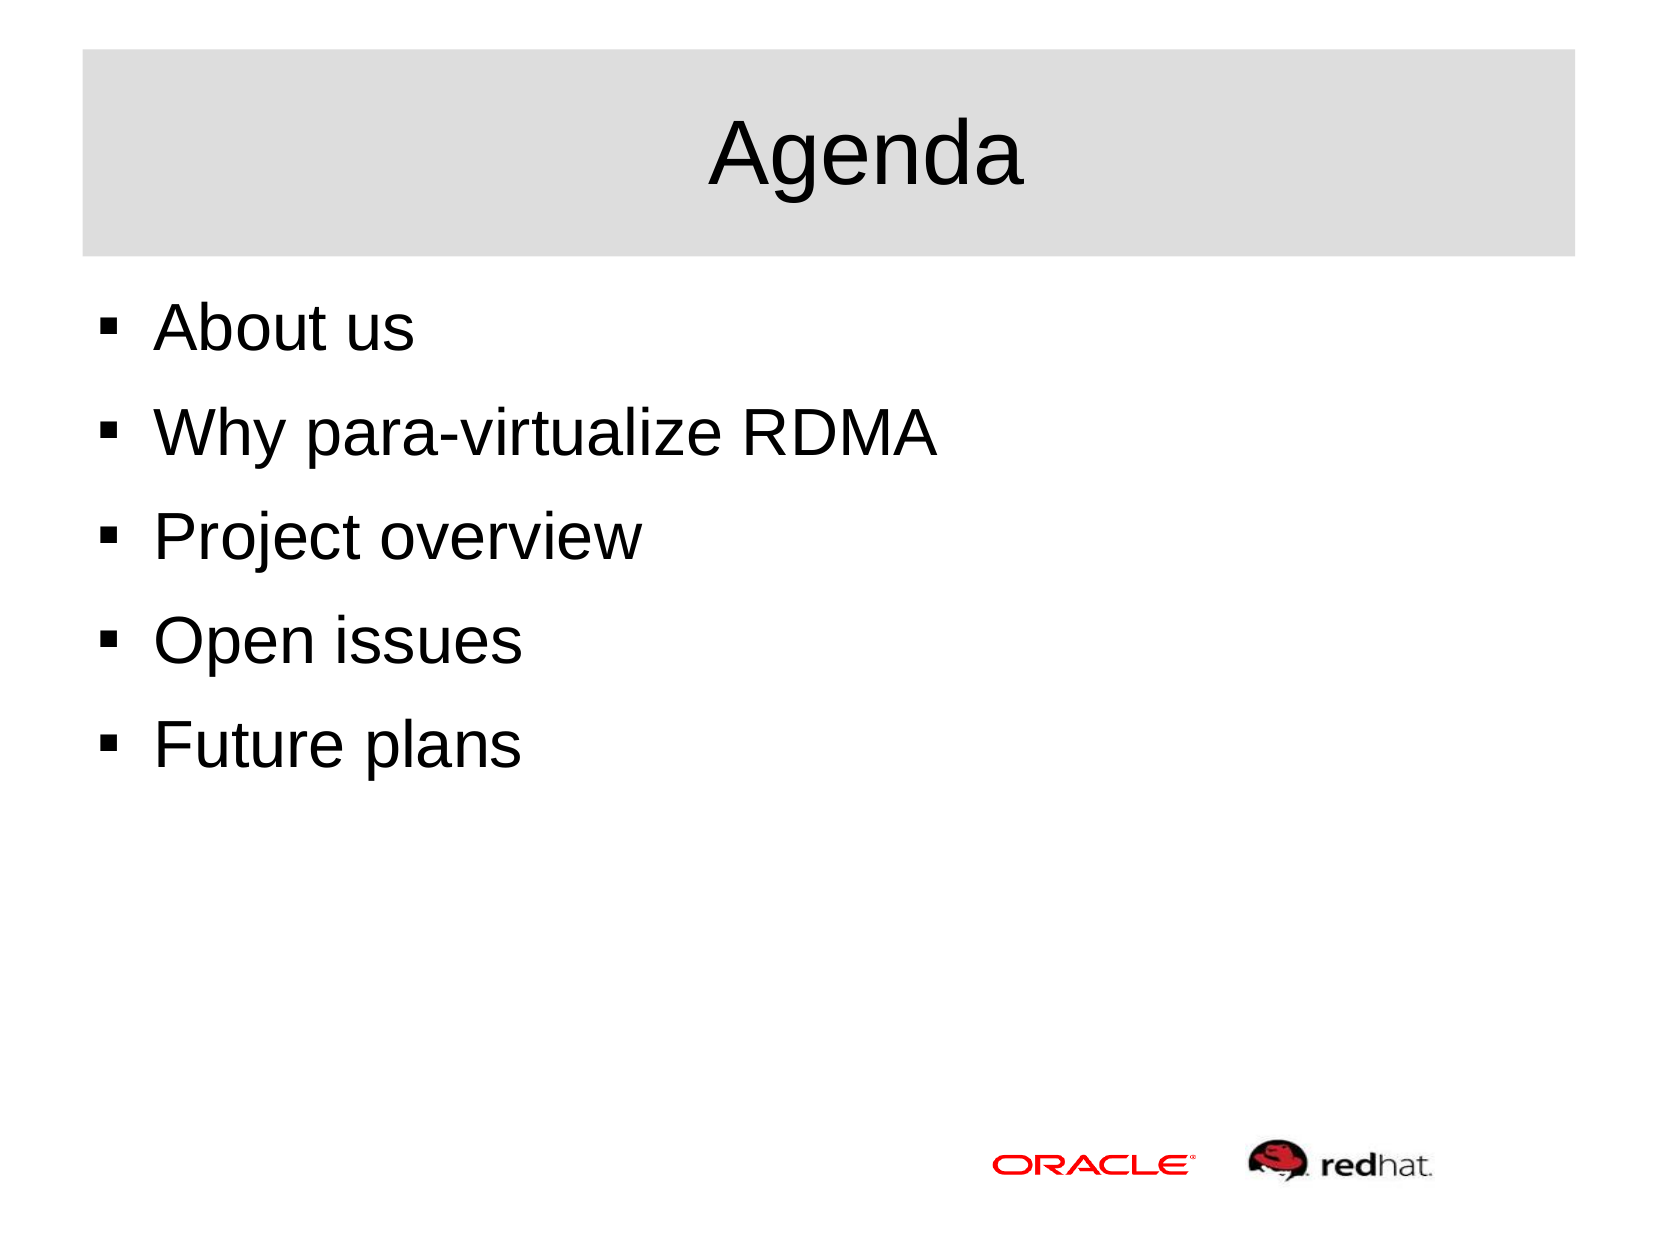

# Agenda
About us
Why para-virtualize RDMA
Project overview
Open issues
Future plans